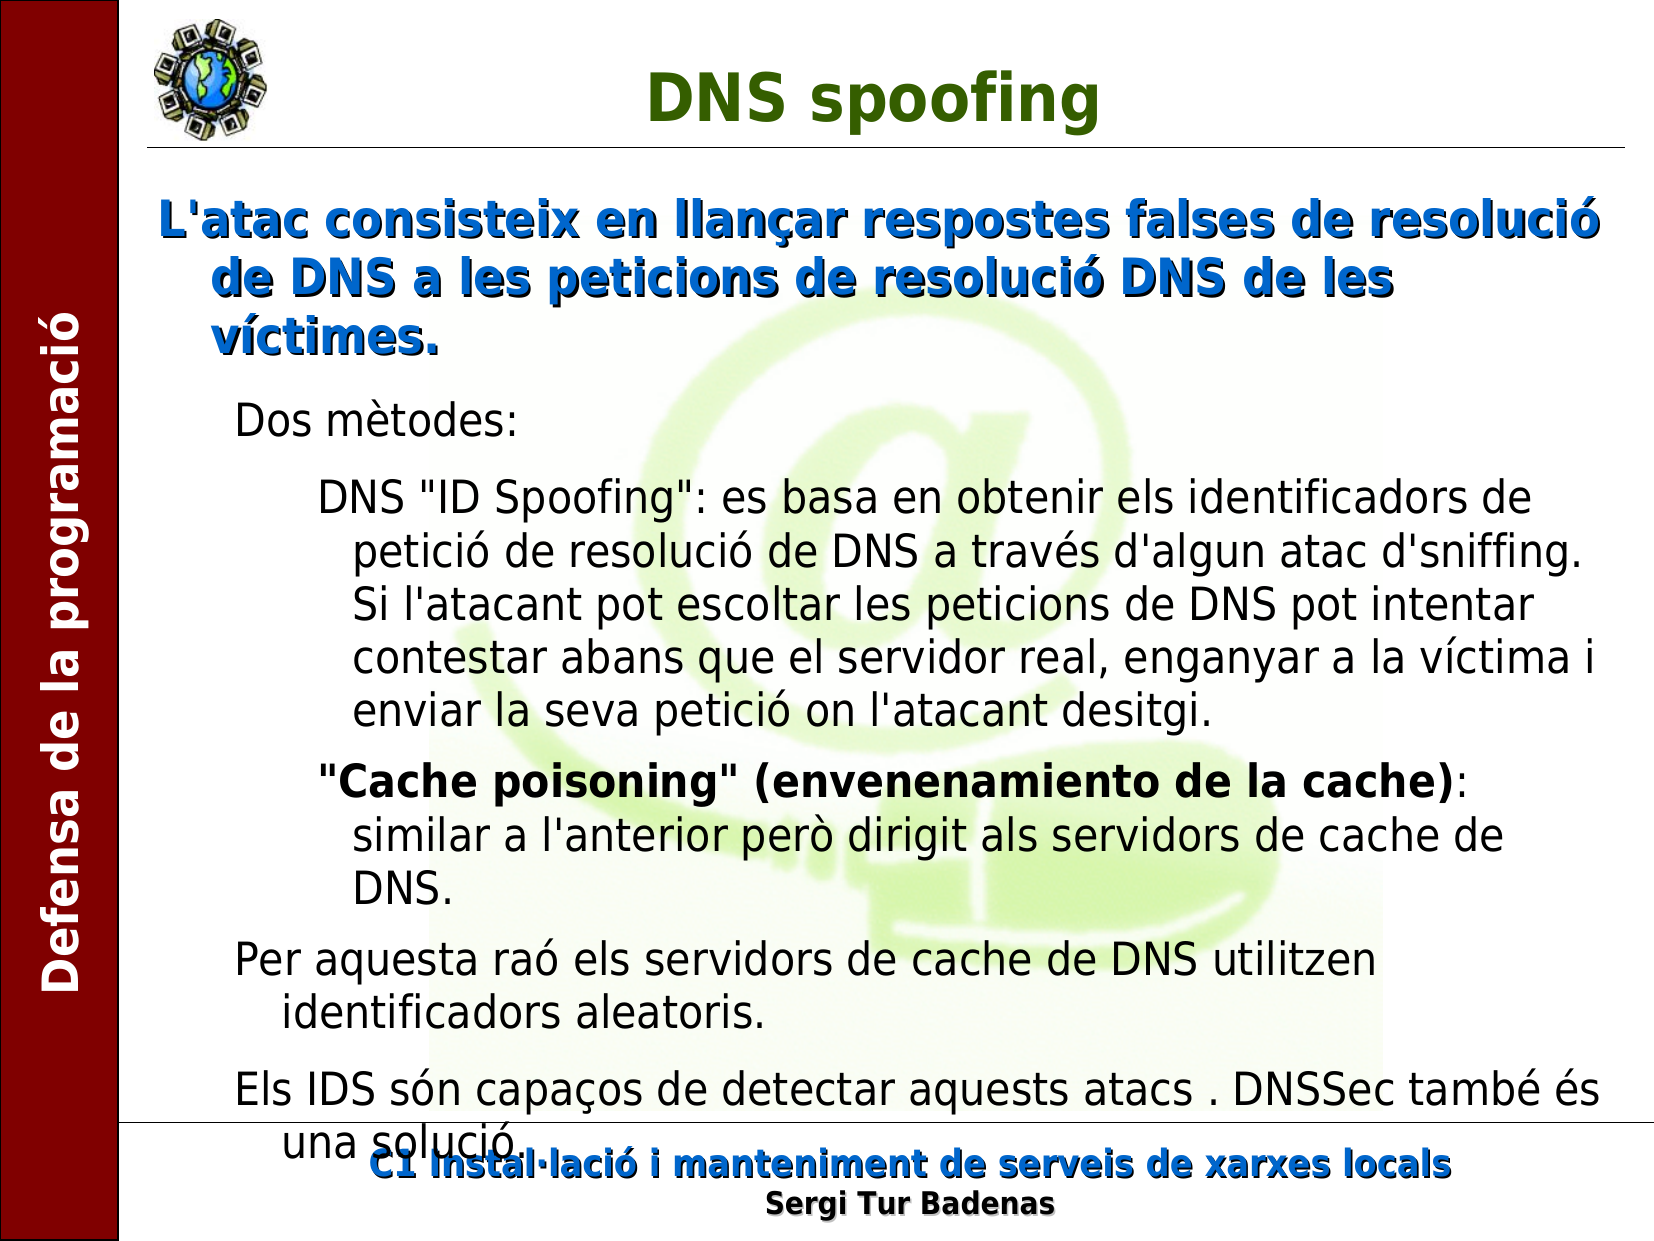

# DNS spoofing
L'atac consisteix en llançar respostes falses de resolució de DNS a les peticions de resolució DNS de les víctimes.
Dos mètodes:
DNS "ID Spoofing": es basa en obtenir els identificadors de petició de resolució de DNS a través d'algun atac d'sniffing. Si l'atacant pot escoltar les peticions de DNS pot intentar contestar abans que el servidor real, enganyar a la víctima i enviar la seva petició on l'atacant desitgi.
"Cache poisoning" (envenenamiento de la cache): similar a l'anterior però dirigit als servidors de cache de DNS.
Per aquesta raó els servidors de cache de DNS utilitzen identificadors aleatoris.
Els IDS són capaços de detectar aquests atacs . DNSSec també és una solució.